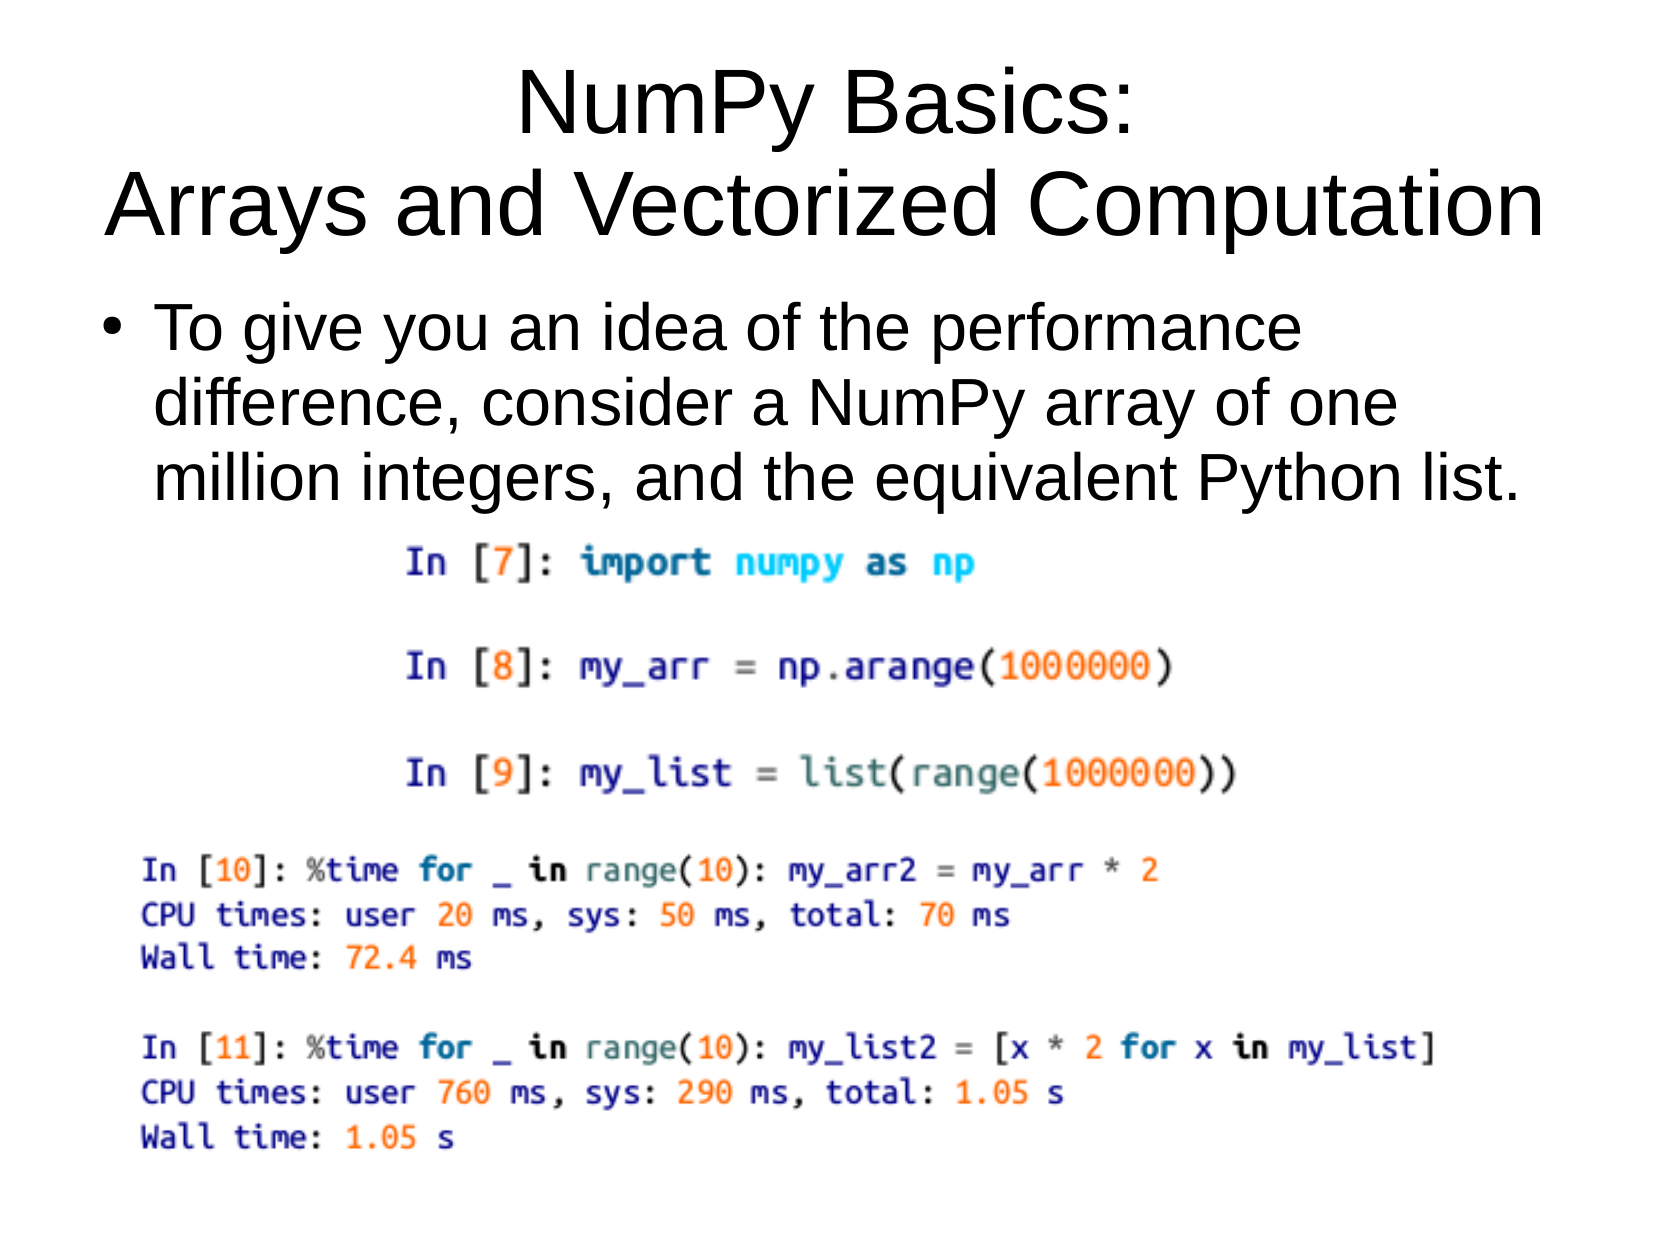

# NumPy Basics: Arrays and Vectorized Computation
To give you an idea of the performance difference, consider a NumPy array of one million integers, and the equivalent Python list.